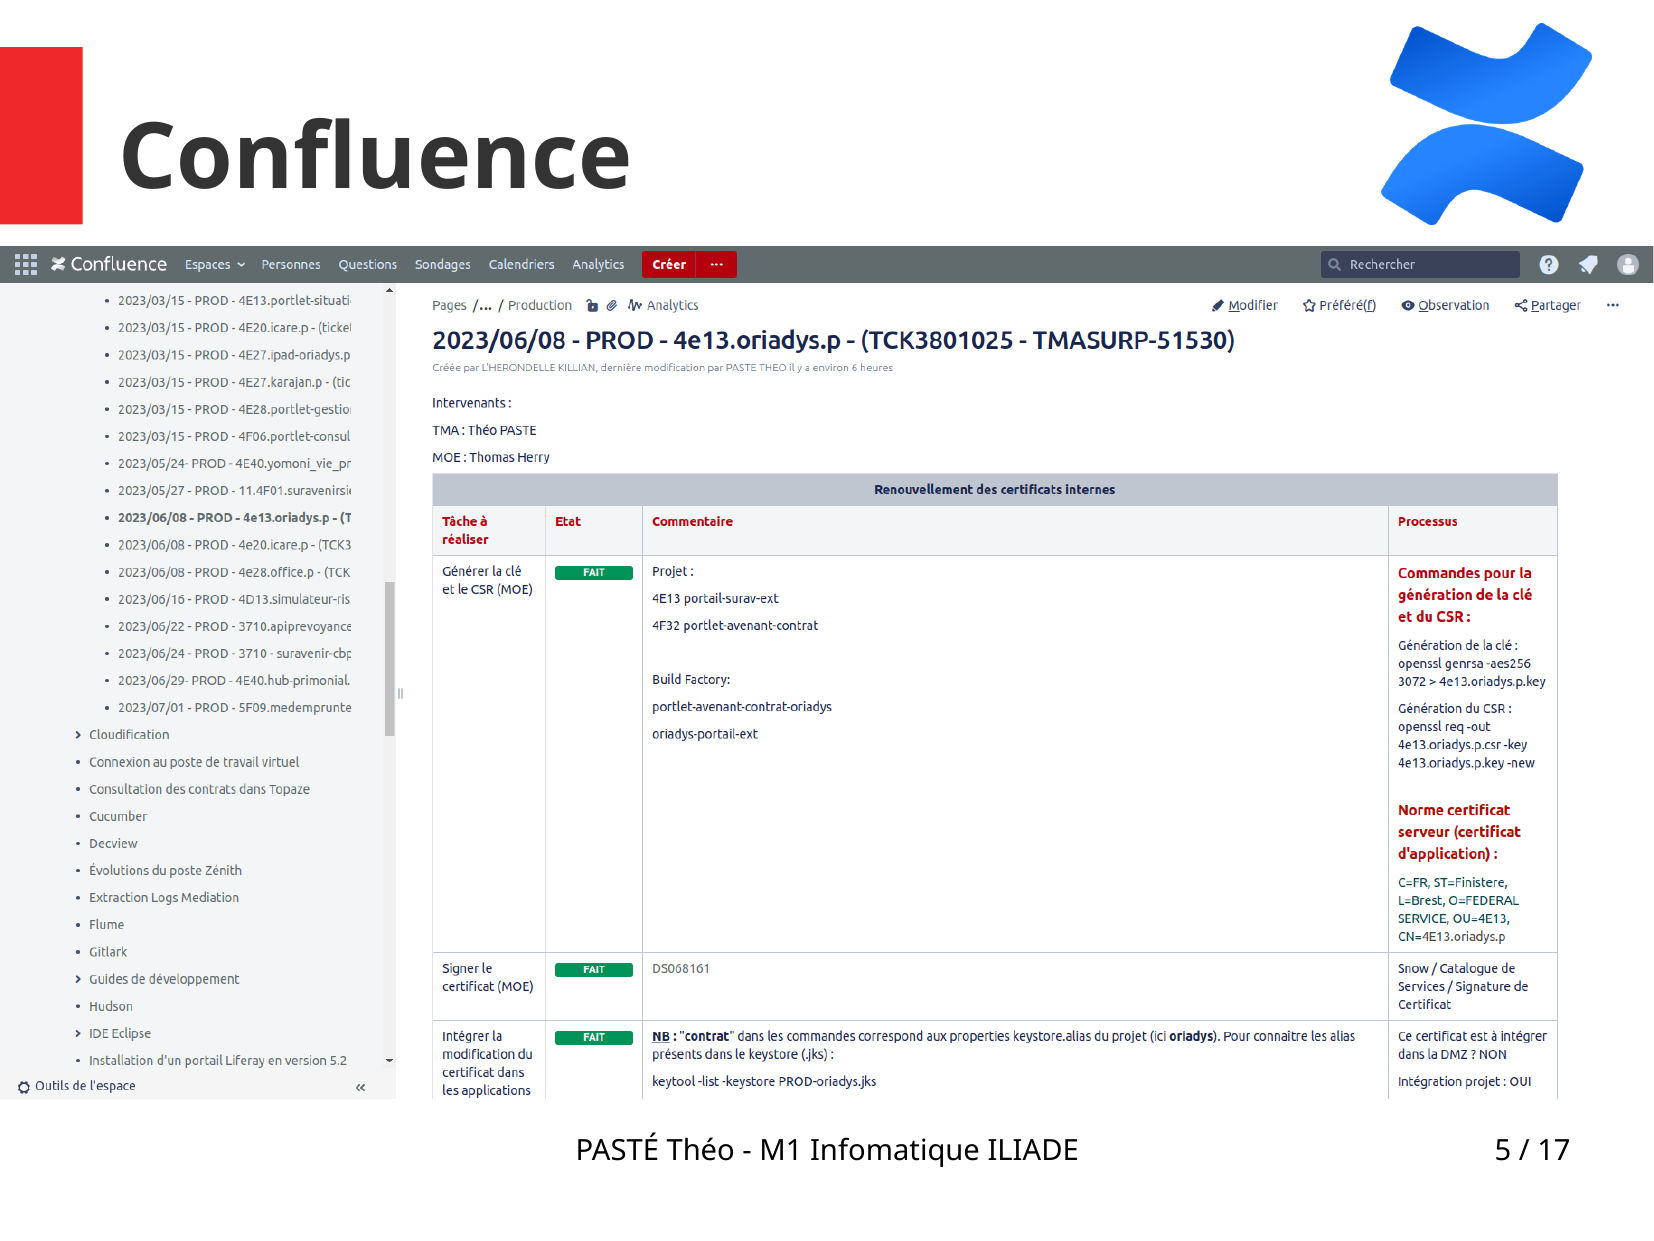

# Confluence
PASTÉ Théo - M1 Infomatique ILIADE
5